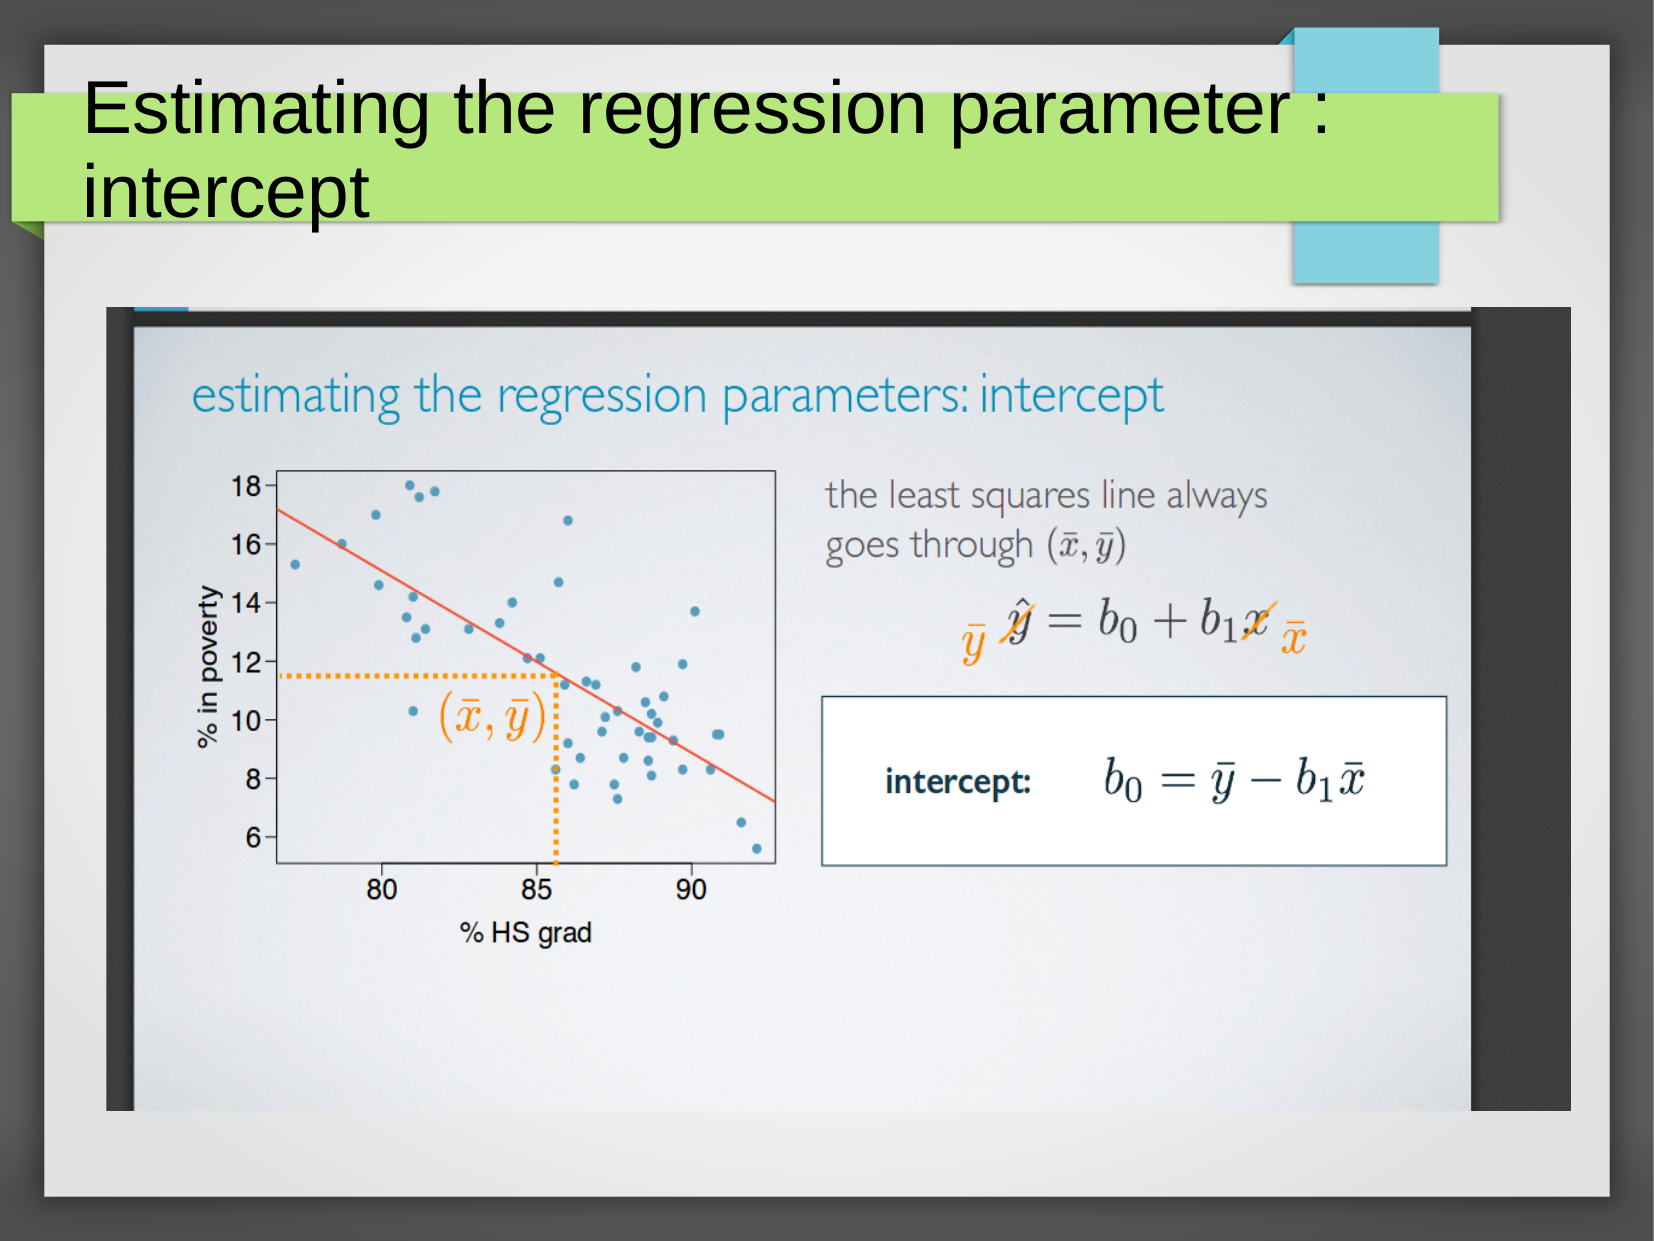

# Estimating the regression parameter : intercept